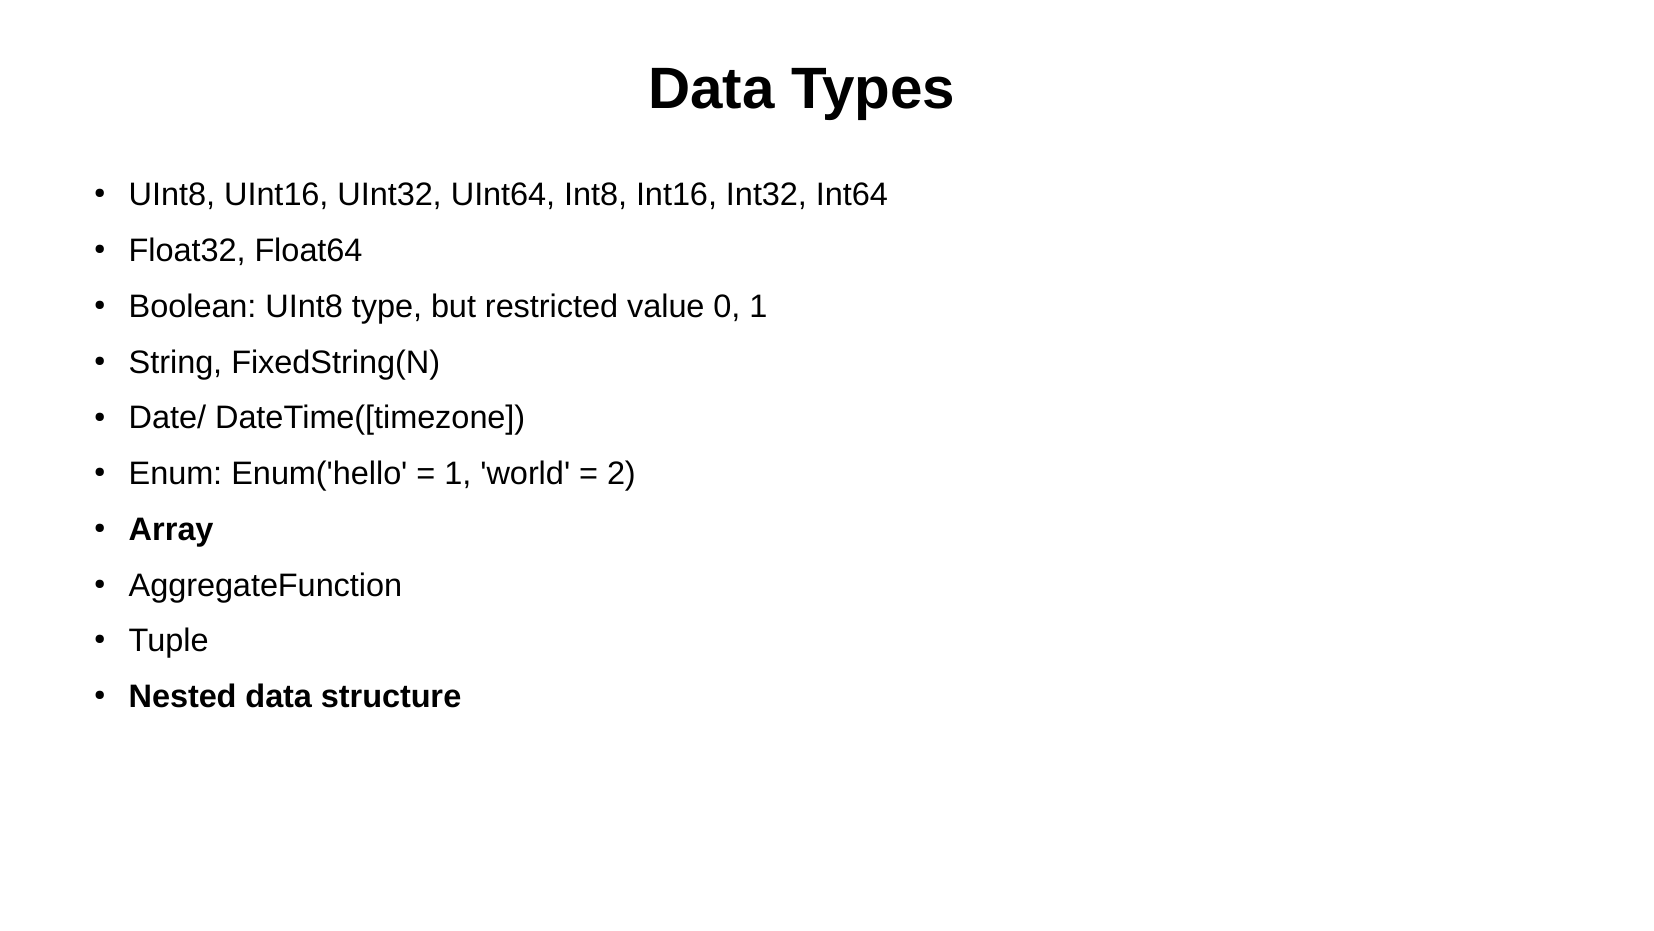

Data Types
# UInt8, UInt16, UInt32, UInt64, Int8, Int16, Int32, Int64
Float32, Float64
Boolean: UInt8 type, but restricted value 0, 1
String, FixedString(N)
Date/ DateTime([timezone])
Enum: Enum('hello' = 1, 'world' = 2)
Array
AggregateFunction
Tuple
Nested data structure